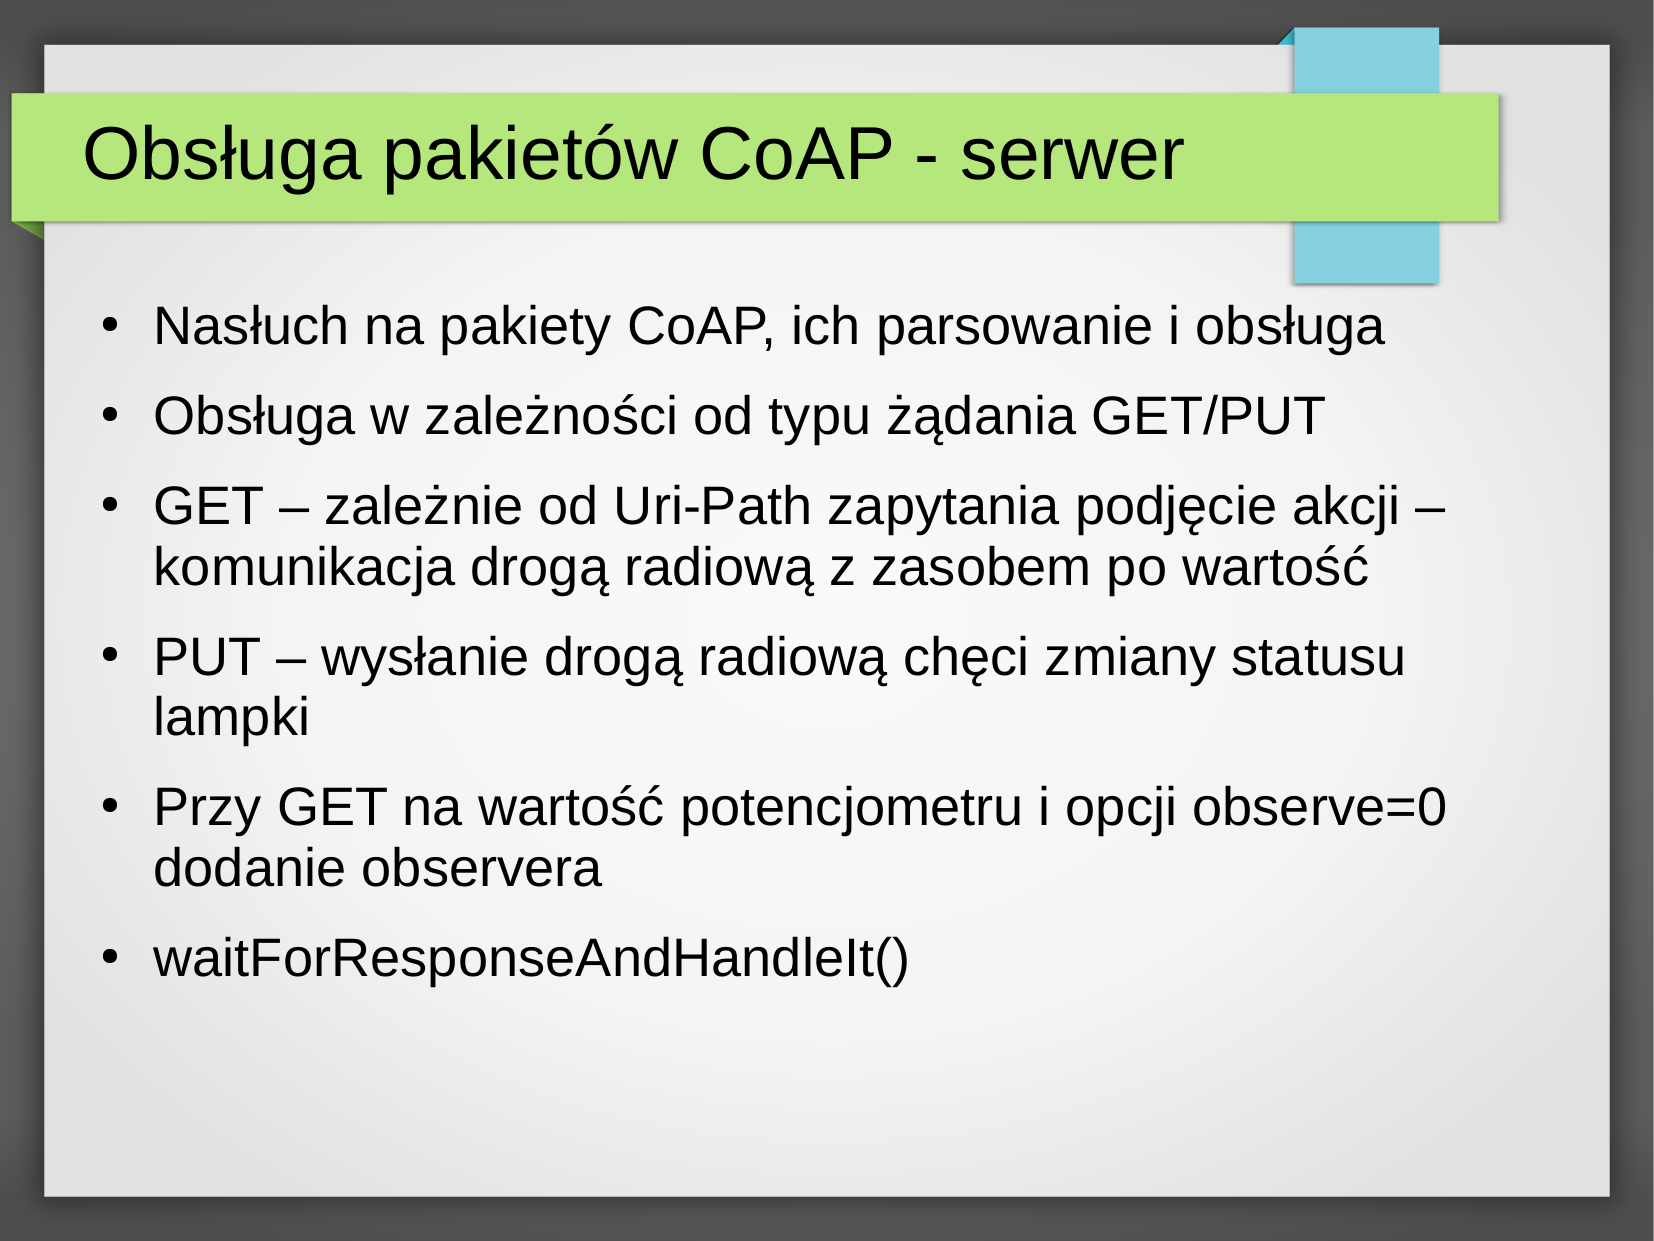

# Obsługa pakietów CoAP - serwer
Nasłuch na pakiety CoAP, ich parsowanie i obsługa
Obsługa w zależności od typu żądania GET/PUT
GET – zależnie od Uri-Path zapytania podjęcie akcji – komunikacja drogą radiową z zasobem po wartość
PUT – wysłanie drogą radiową chęci zmiany statusu lampki
Przy GET na wartość potencjometru i opcji observe=0 dodanie observera
waitForResponseAndHandleIt()